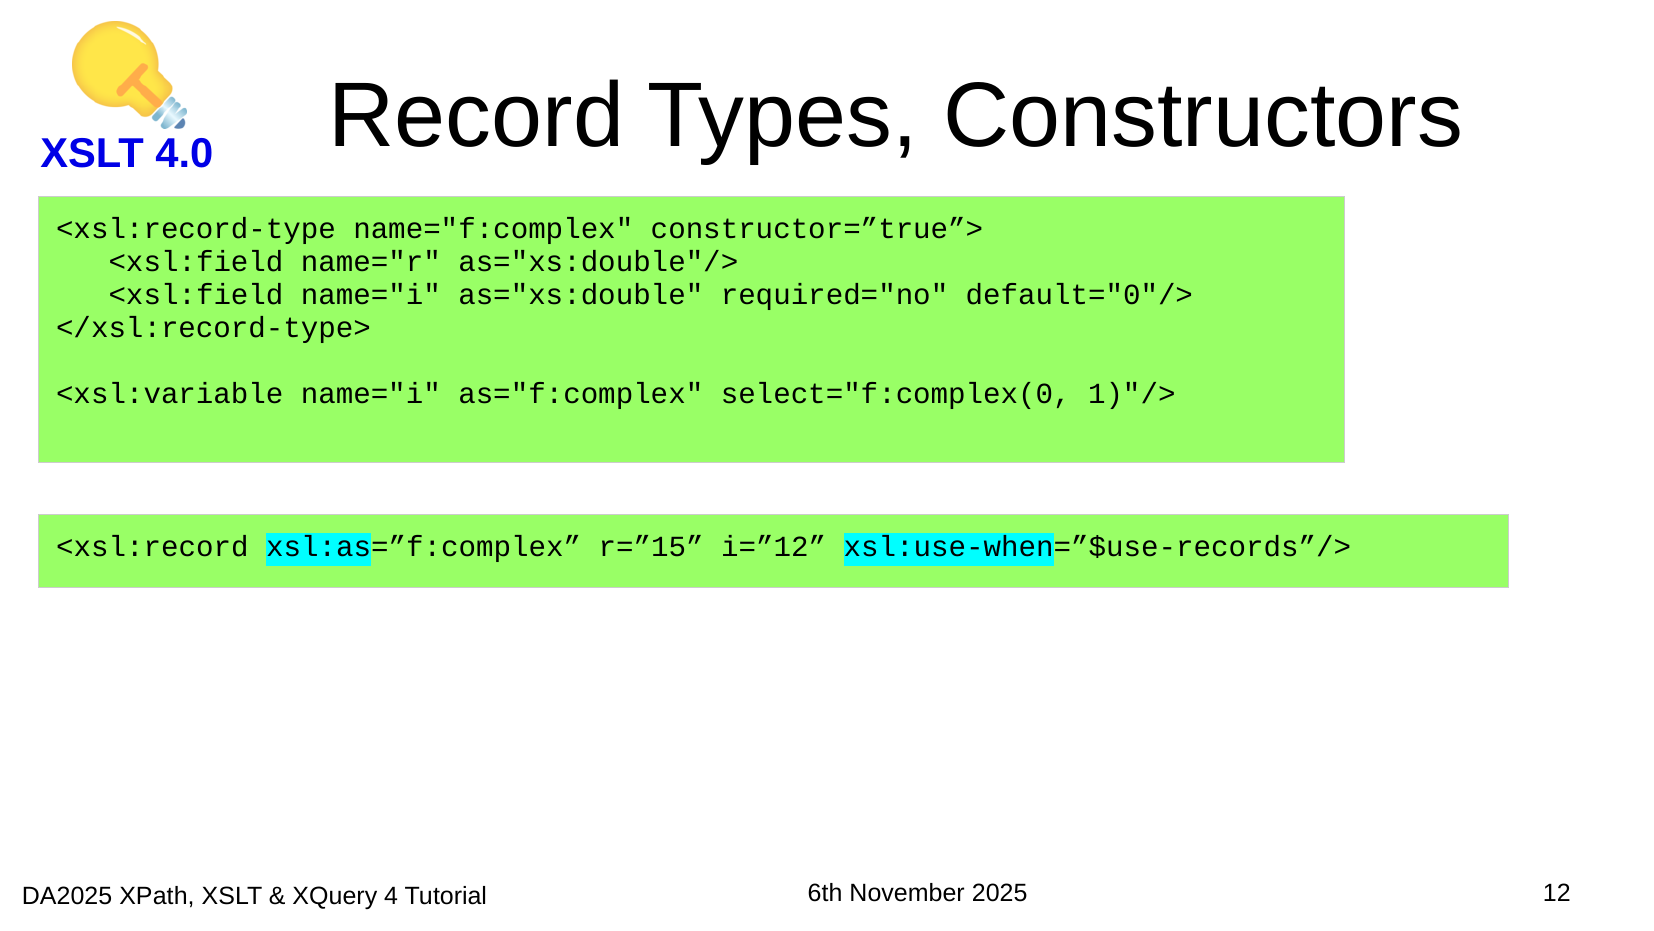

# Record Types, Constructors
<xsl:record-type name="f:complex" constructor=”true”>
 <xsl:field name="r" as="xs:double"/>
 <xsl:field name="i" as="xs:double" required="no" default="0"/>
</xsl:record-type>
<xsl:variable name="i" as="f:complex" select="f:complex(0, 1)"/>
<xsl:record xsl:as=”f:complex” r=”15” i=”12” xsl:use-when=”$use-records”/>
12
6th November 2025
DA2025 XPath, XSLT & XQuery 4 Tutorial